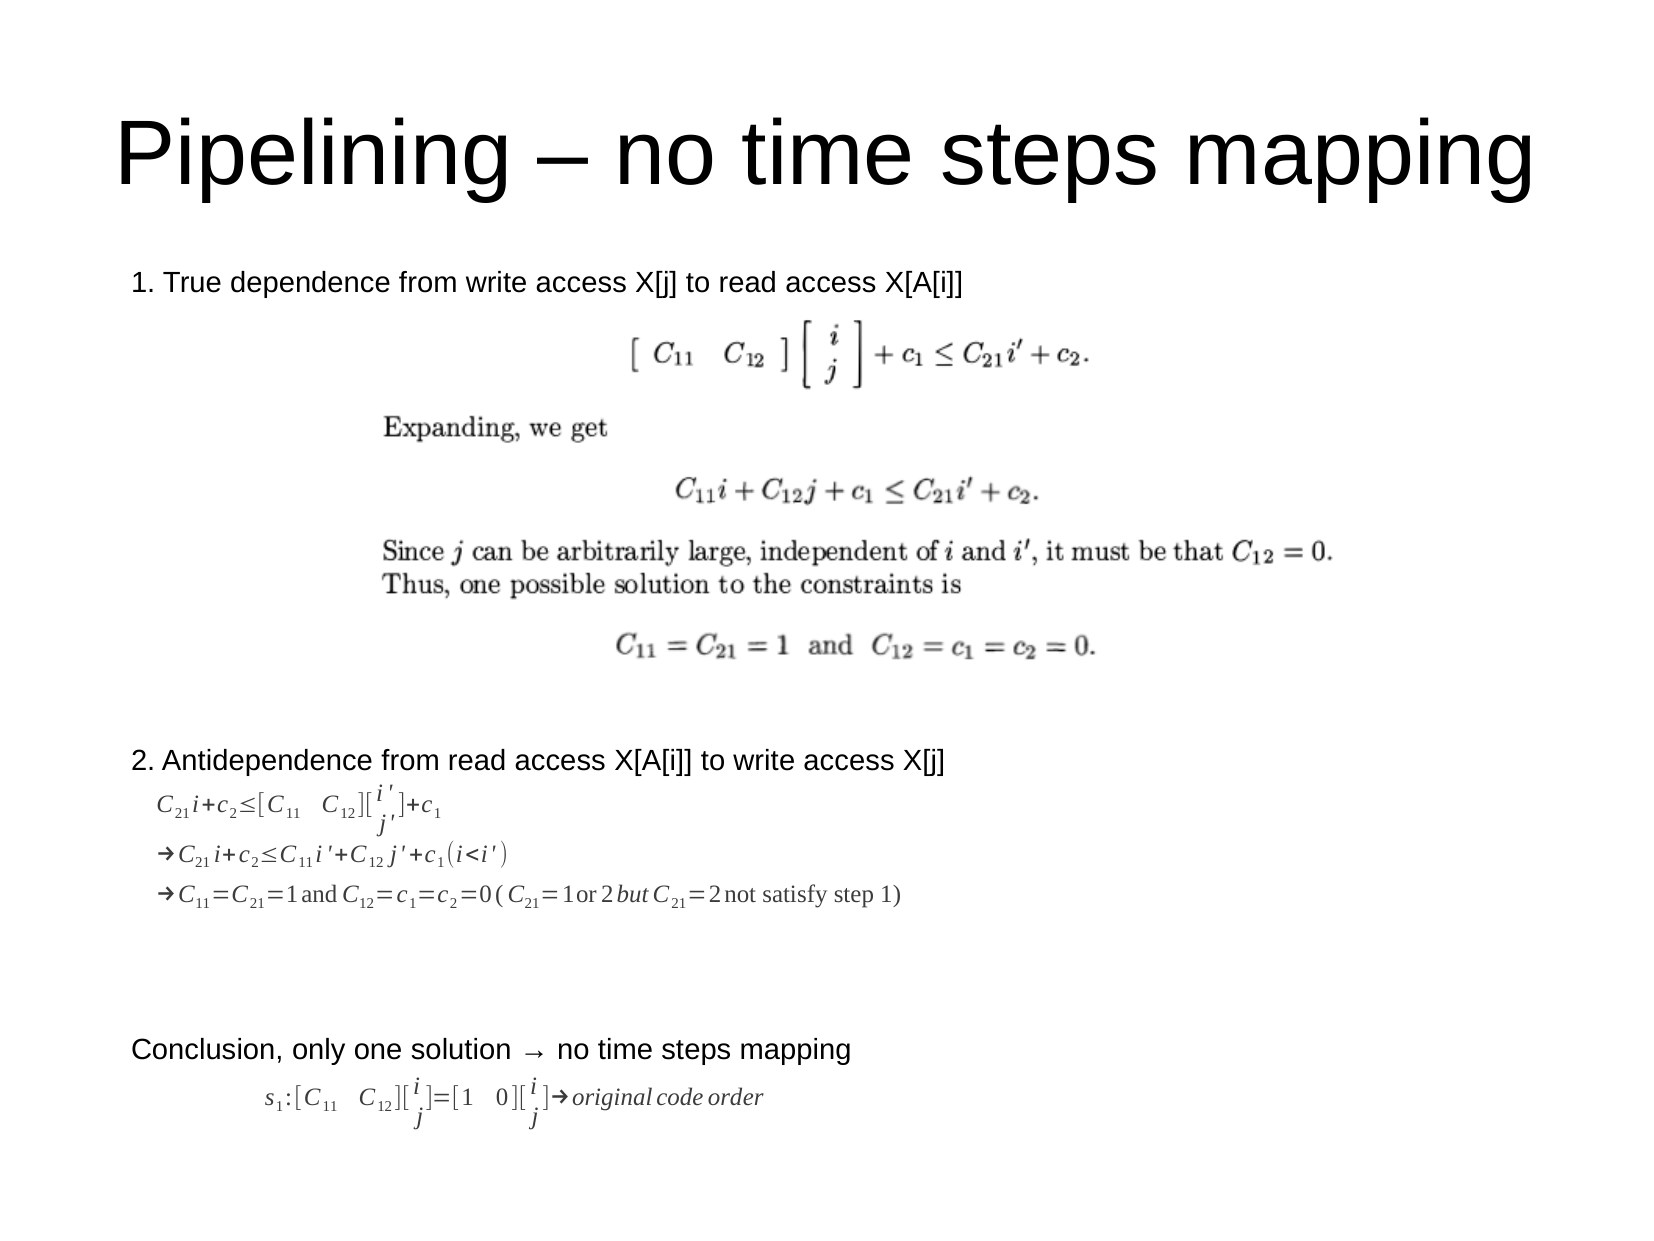

# Pipelining – no time steps mapping
1. True dependence from write access X[j] to read access X[A[i]]
2. Antidependence from read access X[A[i]] to write access X[j]
Conclusion, only one solution → no time steps mapping